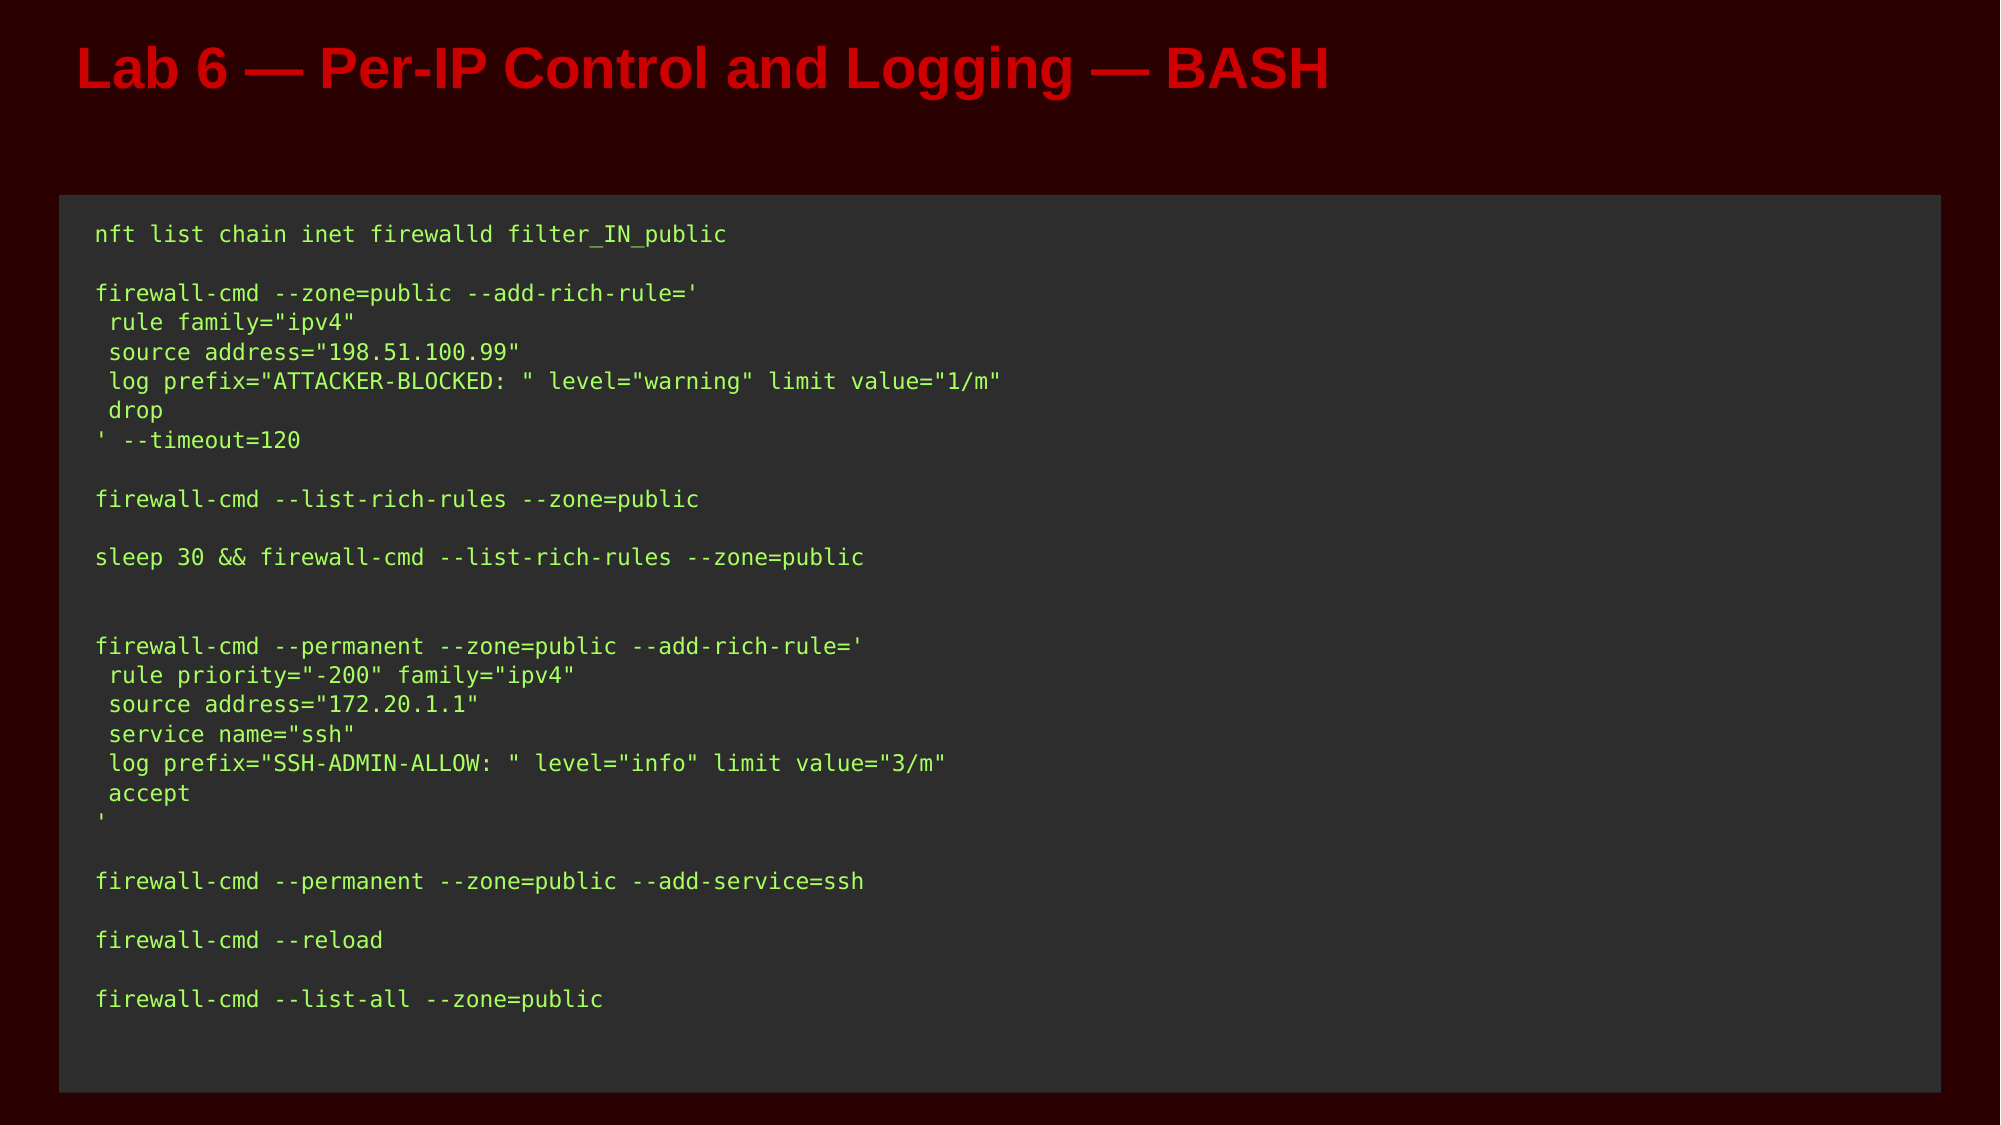

Lab 6 — Per-IP Control and Logging — BASH
nft list chain inet firewalld filter_IN_public
firewall-cmd --zone=public --add-rich-rule='
 rule family="ipv4"
 source address="198.51.100.99"
 log prefix="ATTACKER-BLOCKED: " level="warning" limit value="1/m"
 drop
' --timeout=120
firewall-cmd --list-rich-rules --zone=public
sleep 30 && firewall-cmd --list-rich-rules --zone=public
firewall-cmd --permanent --zone=public --add-rich-rule='
 rule priority="-200" family="ipv4"
 source address="172.20.1.1"
 service name="ssh"
 log prefix="SSH-ADMIN-ALLOW: " level="info" limit value="3/m"
 accept
'
firewall-cmd --permanent --zone=public --add-service=ssh
firewall-cmd --reload
firewall-cmd --list-all --zone=public